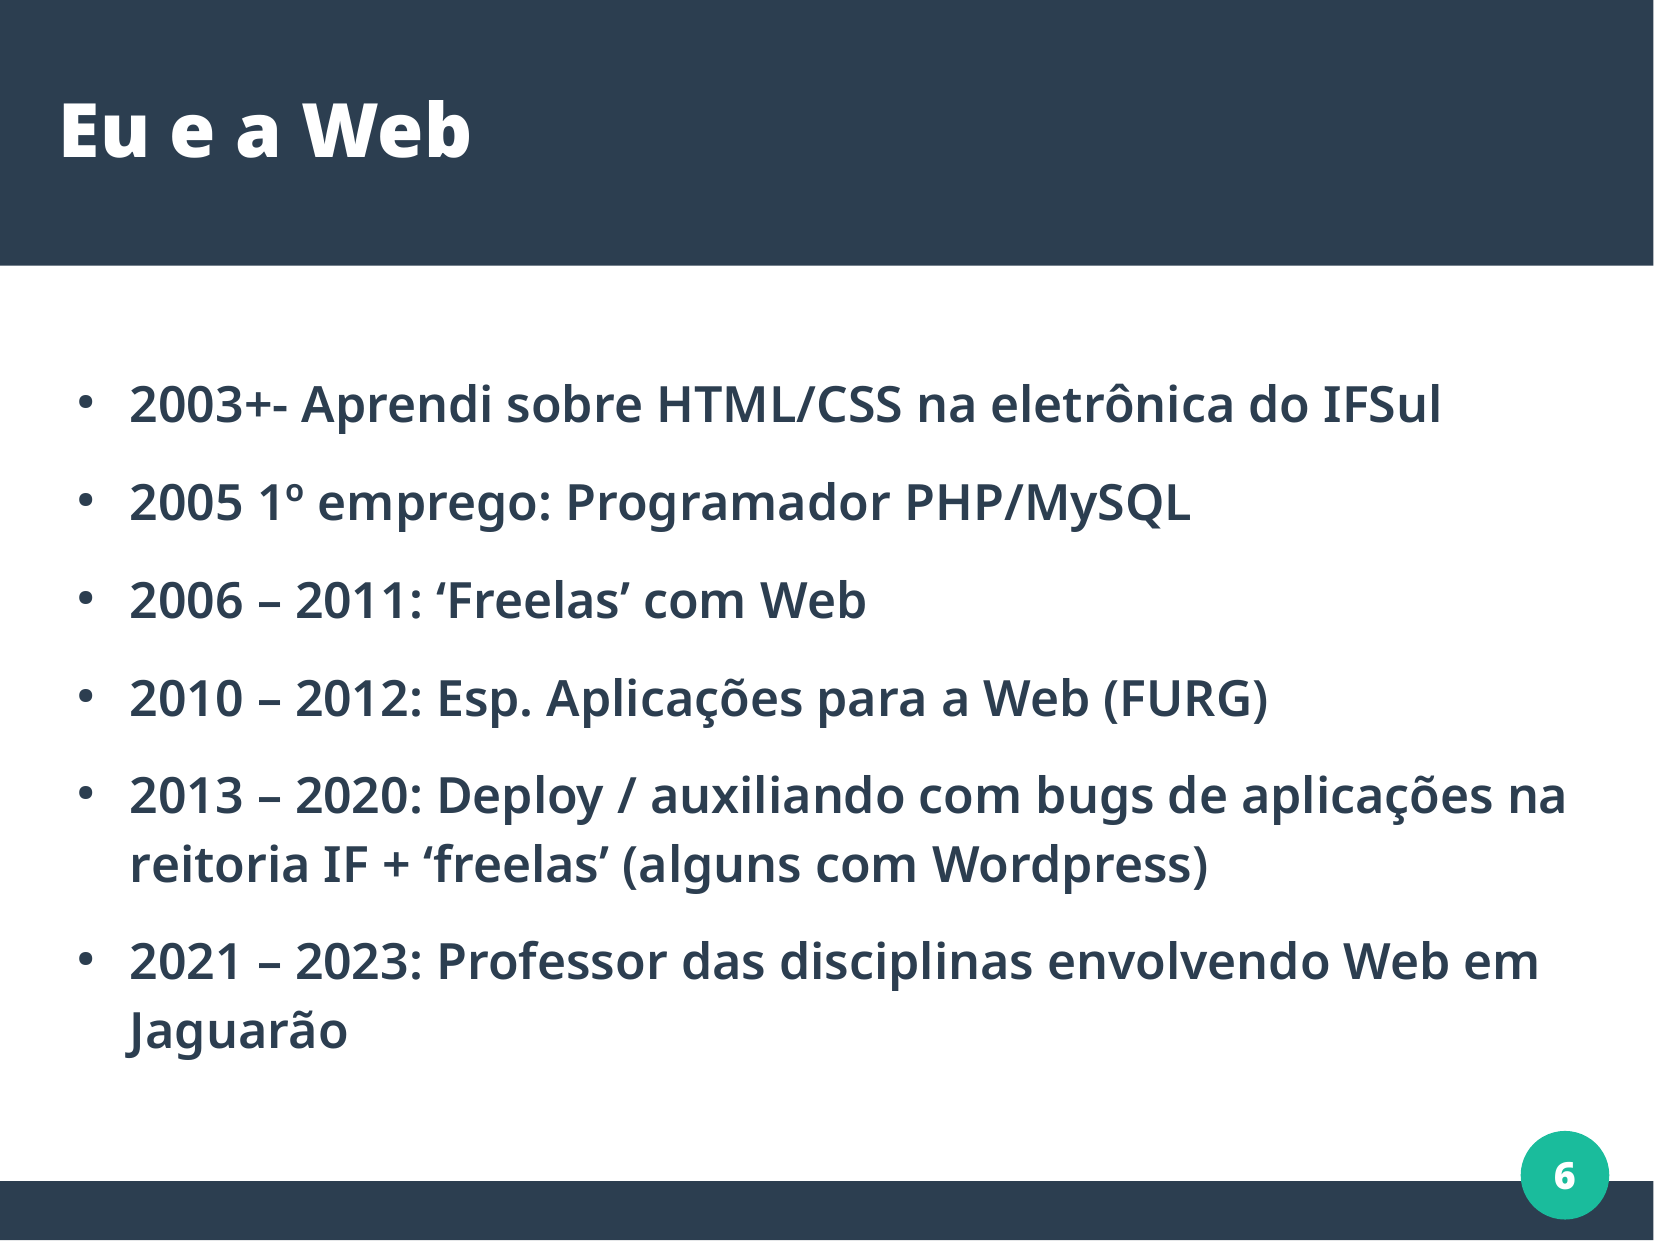

# Eu e a Web
2003+- Aprendi sobre HTML/CSS na eletrônica do IFSul
2005 1º emprego: Programador PHP/MySQL
2006 – 2011: ‘Freelas’ com Web
2010 – 2012: Esp. Aplicações para a Web (FURG)
2013 – 2020: Deploy / auxiliando com bugs de aplicações na reitoria IF + ‘freelas’ (alguns com Wordpress)
2021 – 2023: Professor das disciplinas envolvendo Web em Jaguarão
6